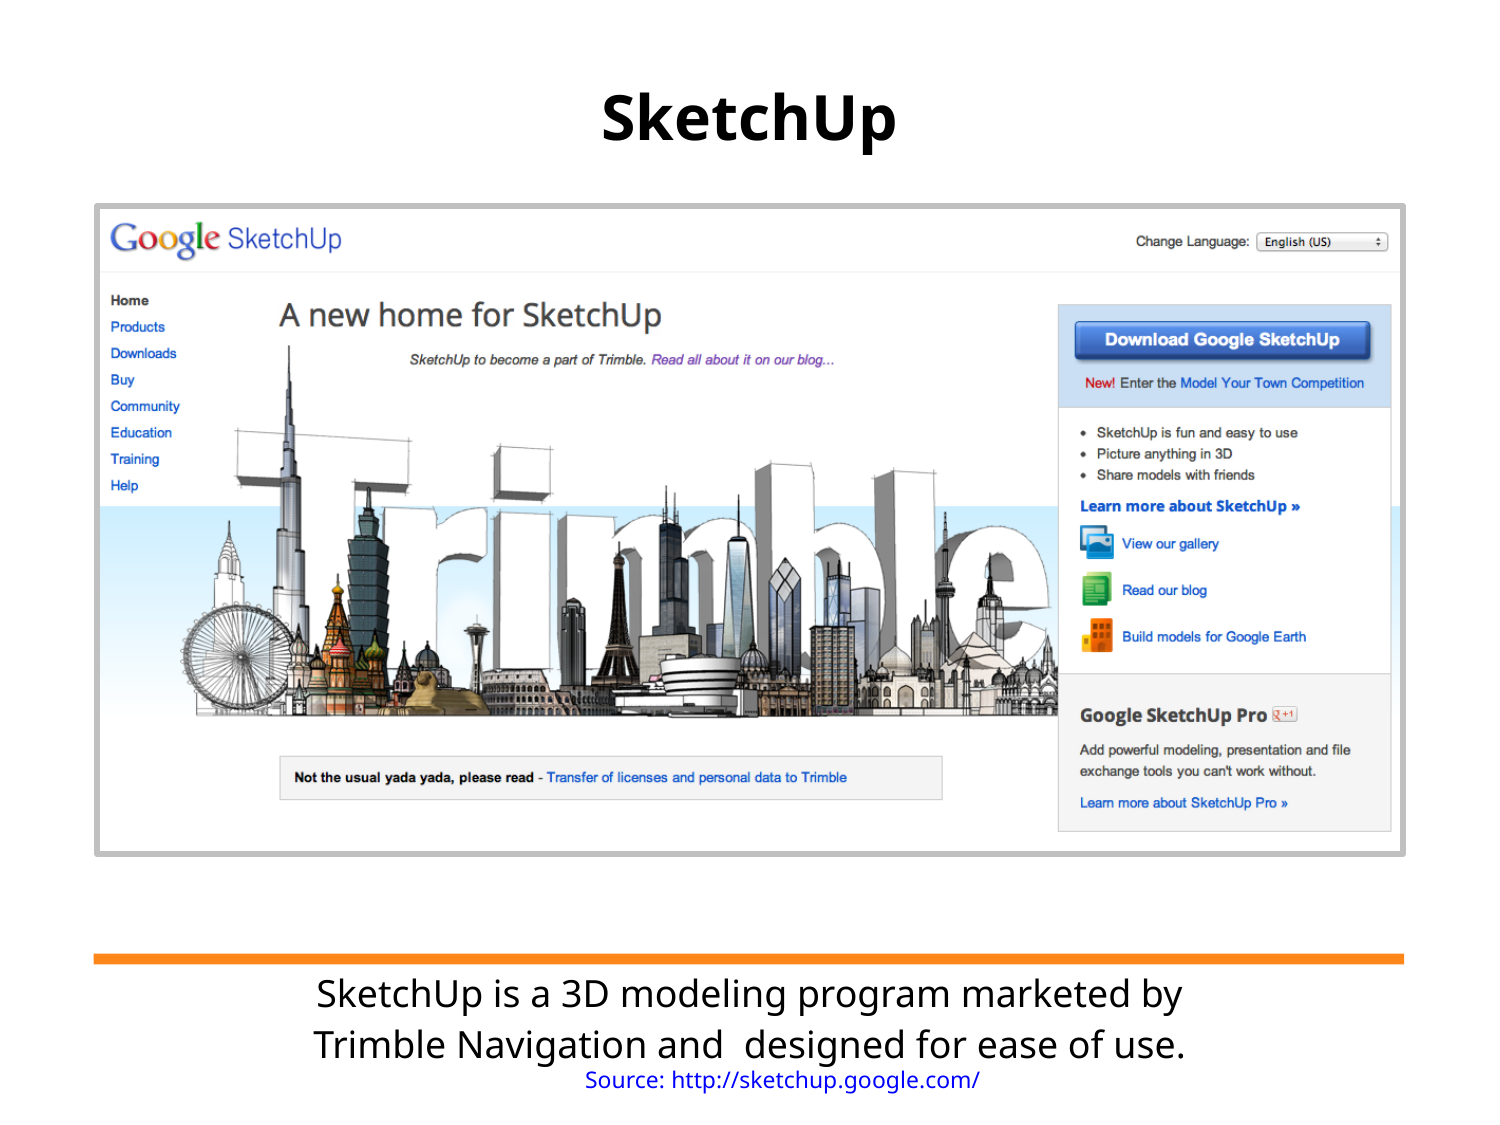

# SketchUp
SketchUp is a 3D modeling program marketed by Trimble Navigation and designed for ease of use.
Source: http://sketchup.google.com/